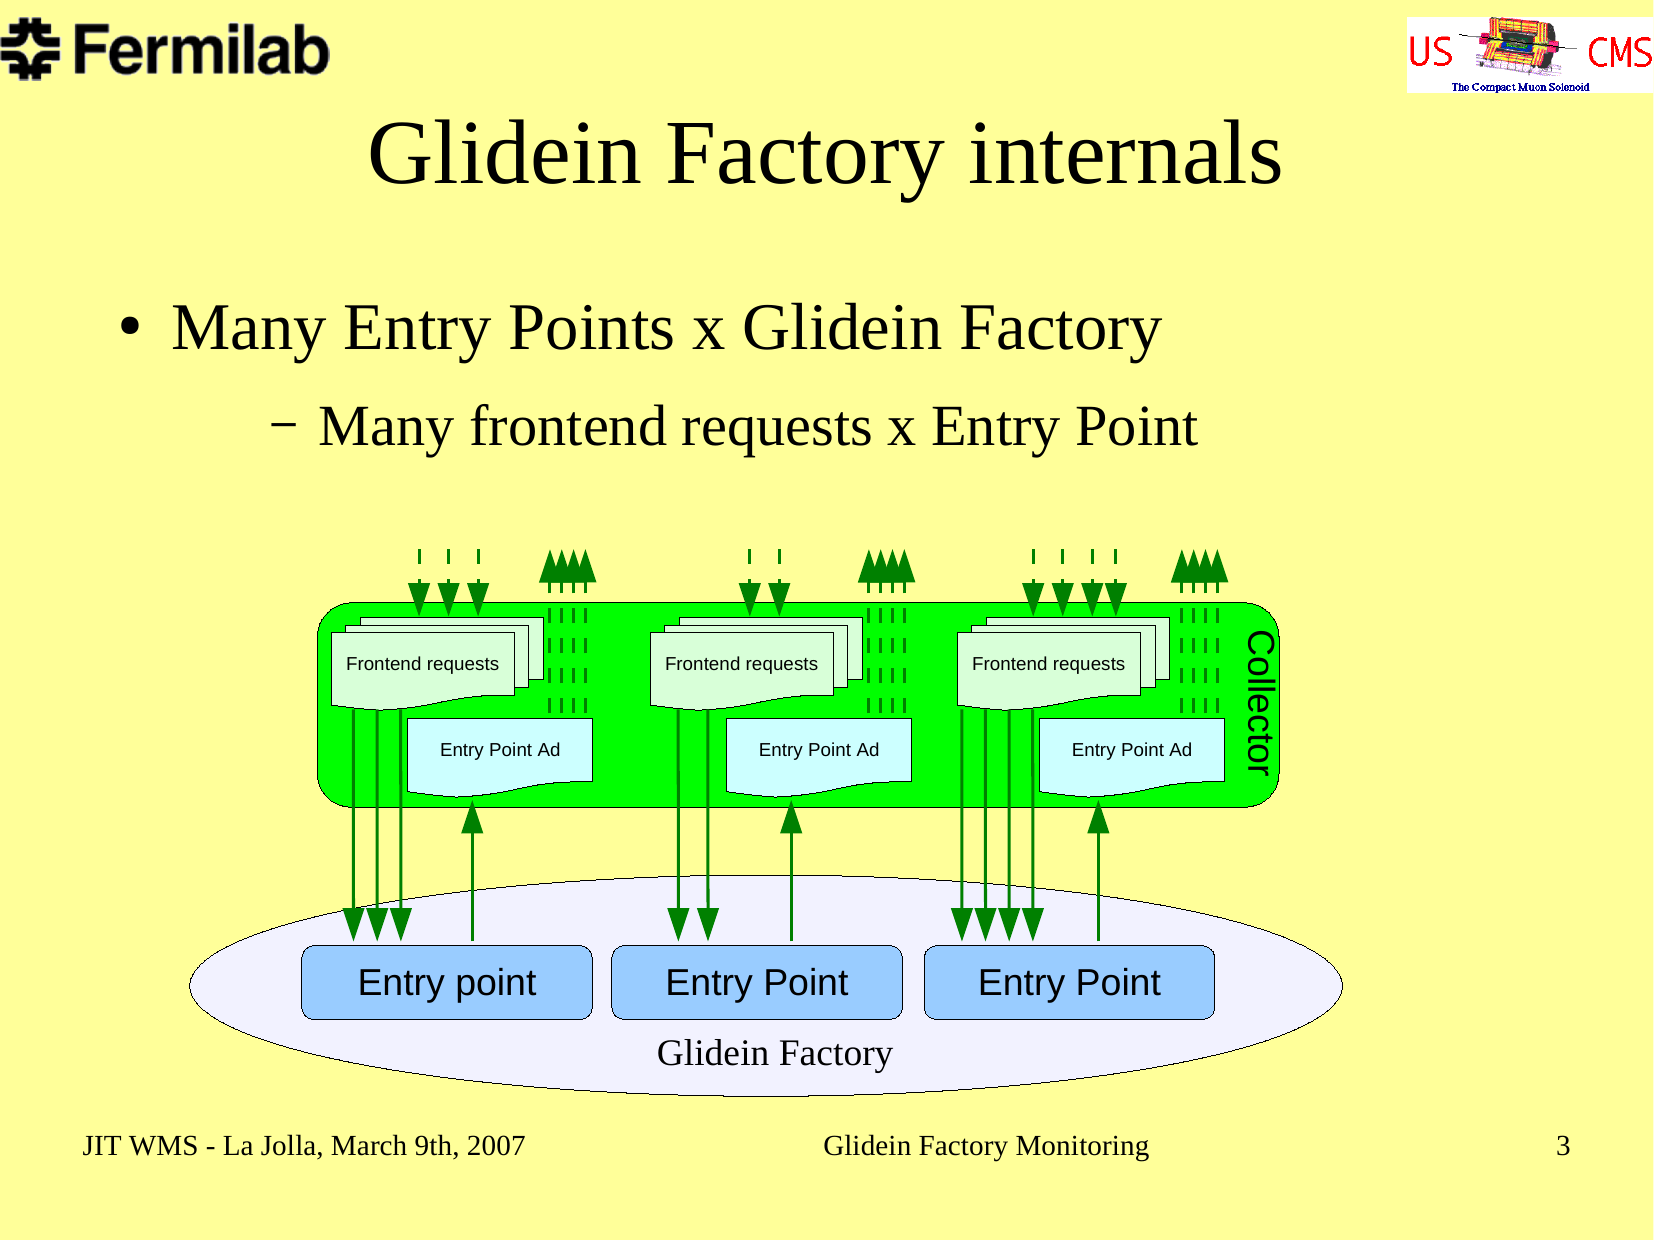

# Glidein Factory internals
Many Entry Points x Glidein Factory
Many frontend requests x Entry Point
Frontend requests
Frontend requests
Frontend requests
Collector
Entry Point Ad
Entry Point Ad
Entry Point Ad
Entry Point
Entry point
Entry Point
Glidein Factory
JIT WMS - La Jolla, March 9th, 2007
Glidein Factory Monitoring
3